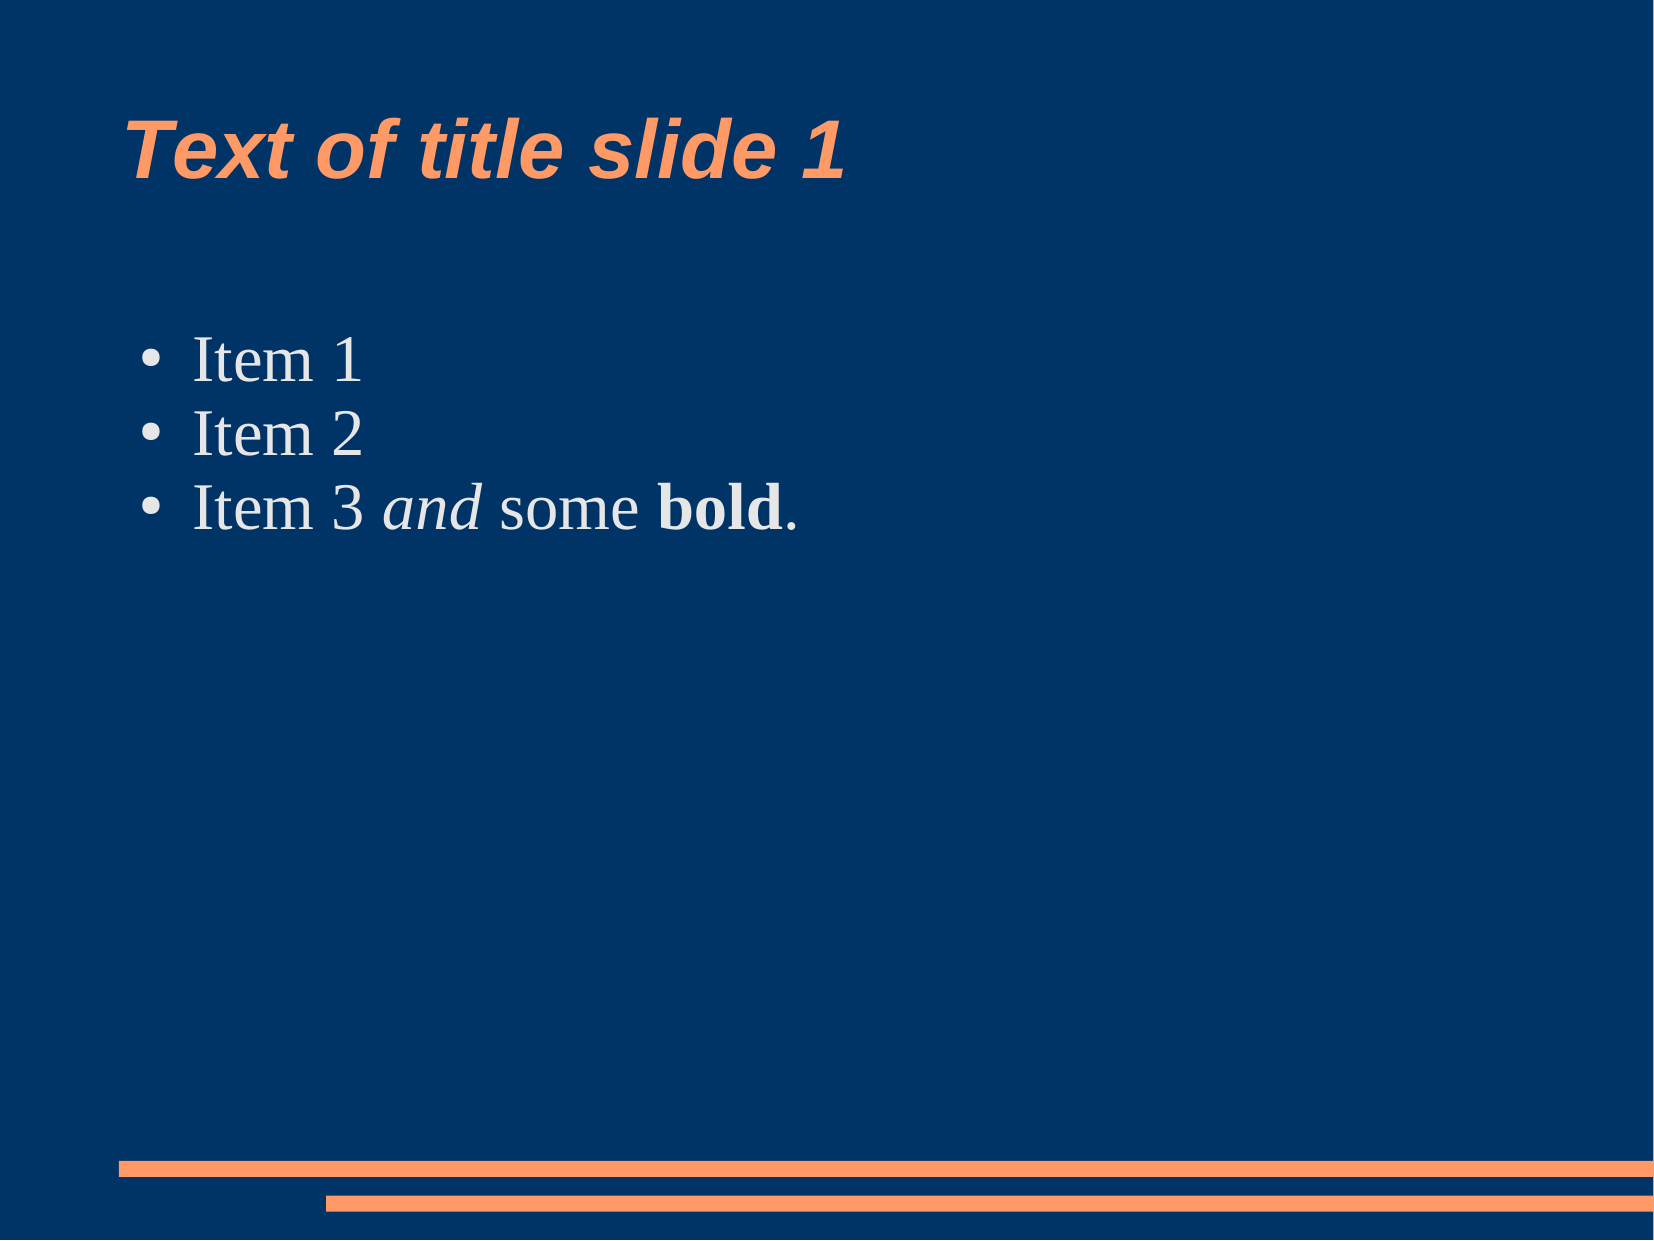

# Text of title slide 1
Item 1
Item 2
Item 3 and some bold.